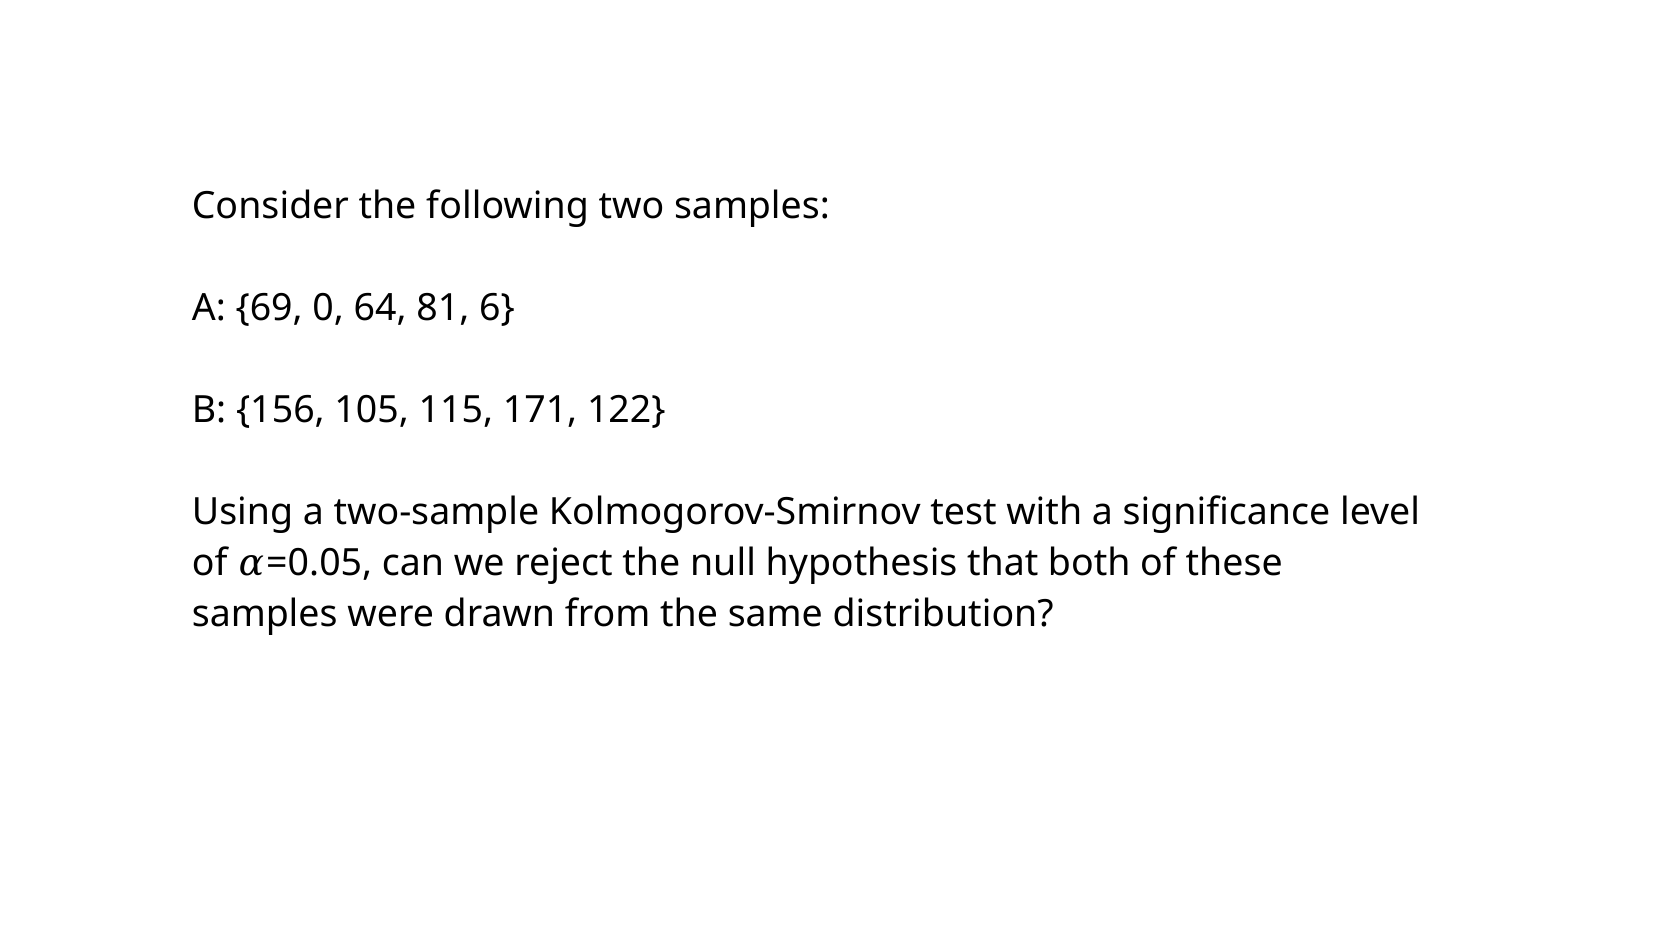

Consider the following two samples:
A: {69, 0, 64, 81, 6}
B: {156, 105, 115, 171, 122}
Using a two-sample Kolmogorov-Smirnov test with a significance level of 𝛼=0.05, can we reject the null hypothesis that both of these samples were drawn from the same distribution?